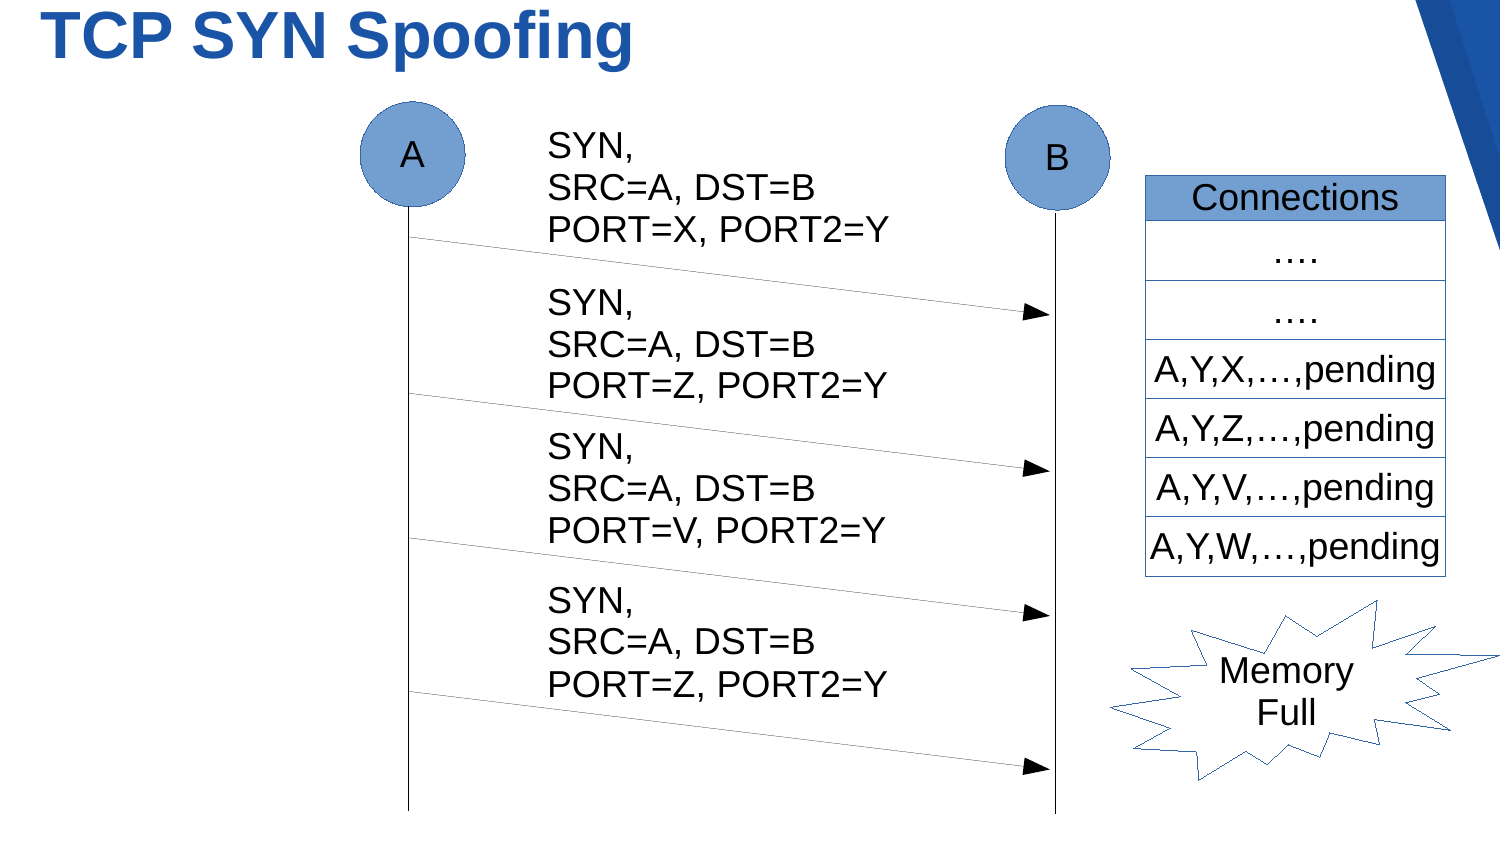

# TCP SYN Spoofing
A
B
SYN,
SRC=A, DST=B
PORT=X, PORT2=Y
Connections
….
SYN,
SRC=A, DST=B
PORT=Z, PORT2=Y
….
A,Y,X,…,pending
A,Y,Z,…,pending
SYN,
SRC=A, DST=B
PORT=V, PORT2=Y
A,Y,V,…,pending
A,Y,W,…,pending
SYN,
SRC=A, DST=B
PORT=Z, PORT2=Y
Memory
Full